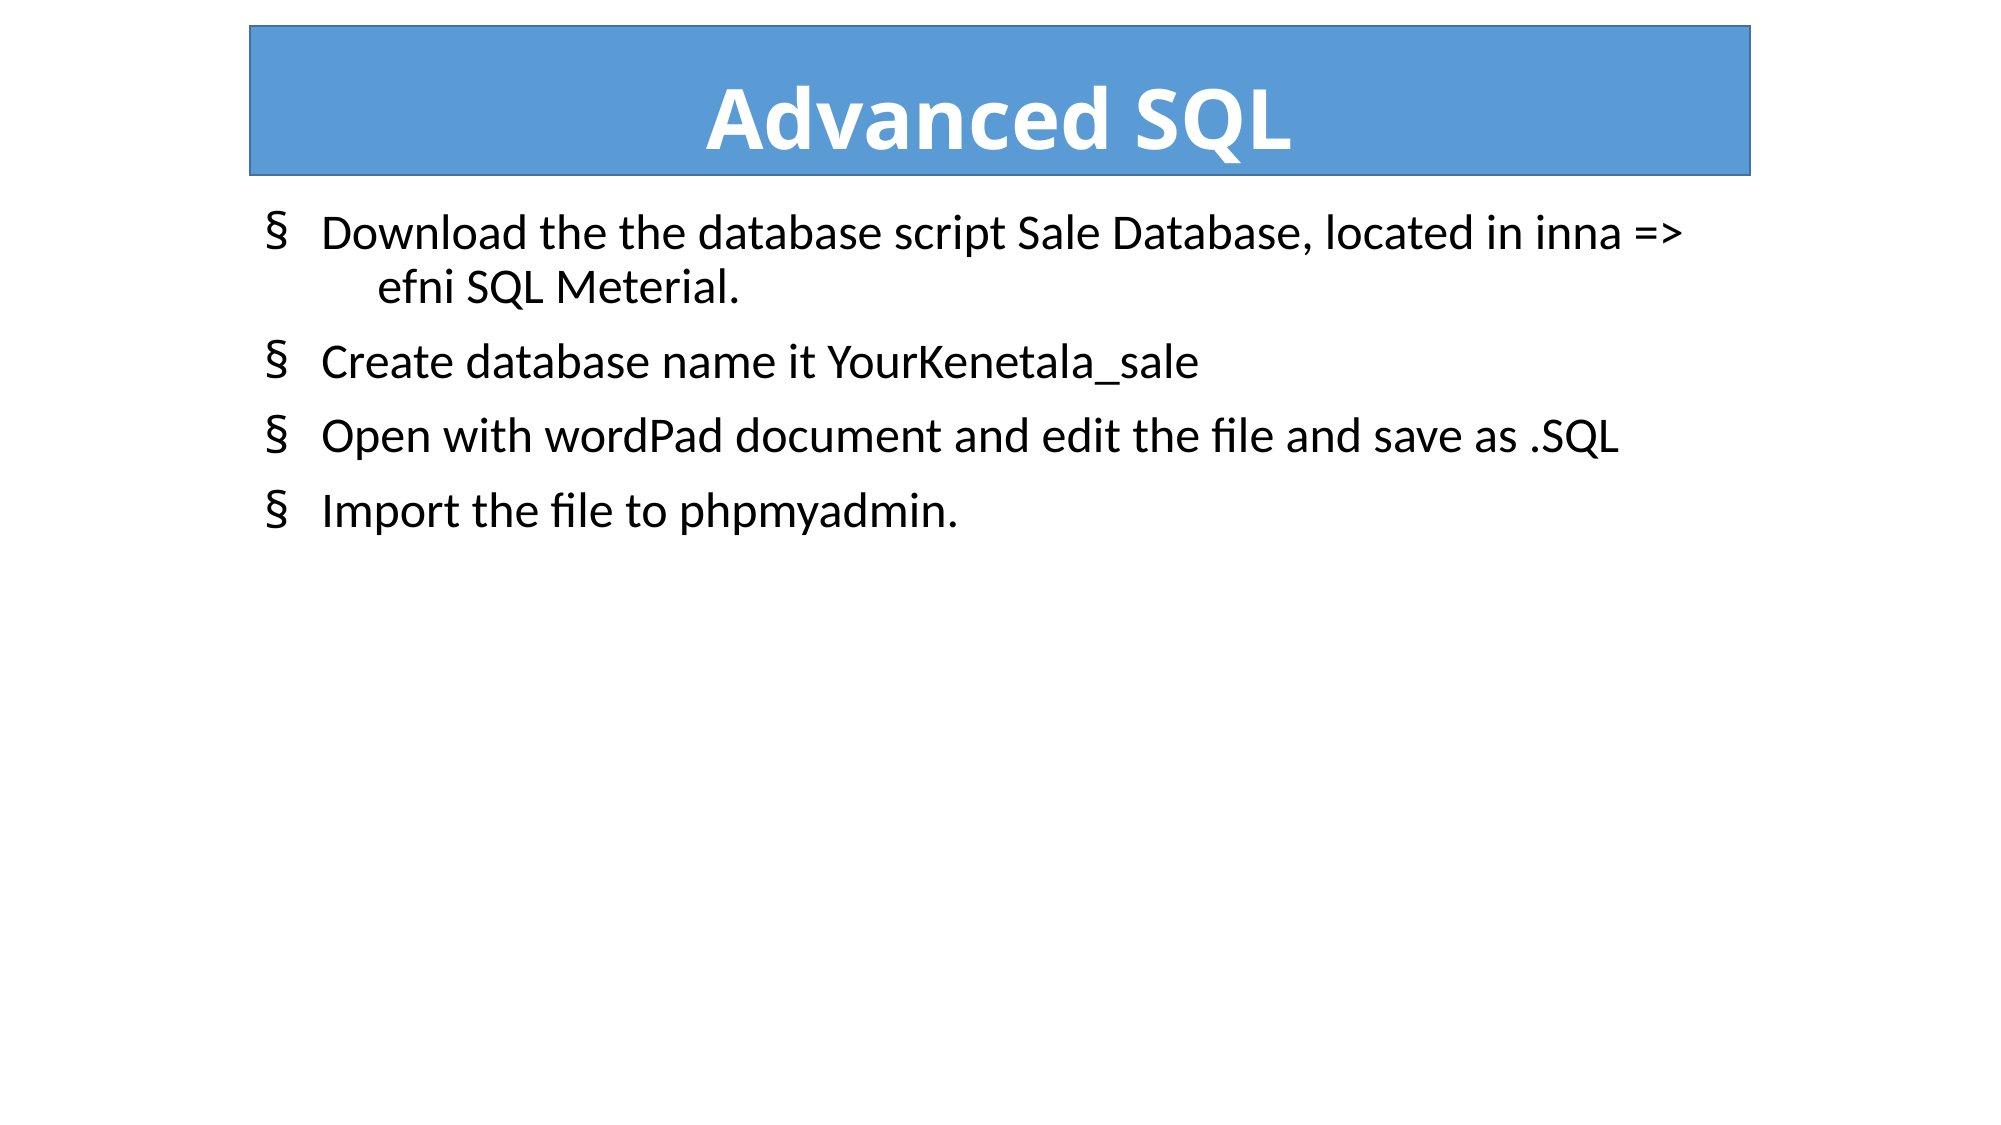

# Advanced SQL
Download the the database script Sale Database, located in inna => efni SQL Meterial.
Create database name it YourKenetala_sale
Open with wordPad document and edit the file and save as .SQL
Import the file to phpmyadmin.